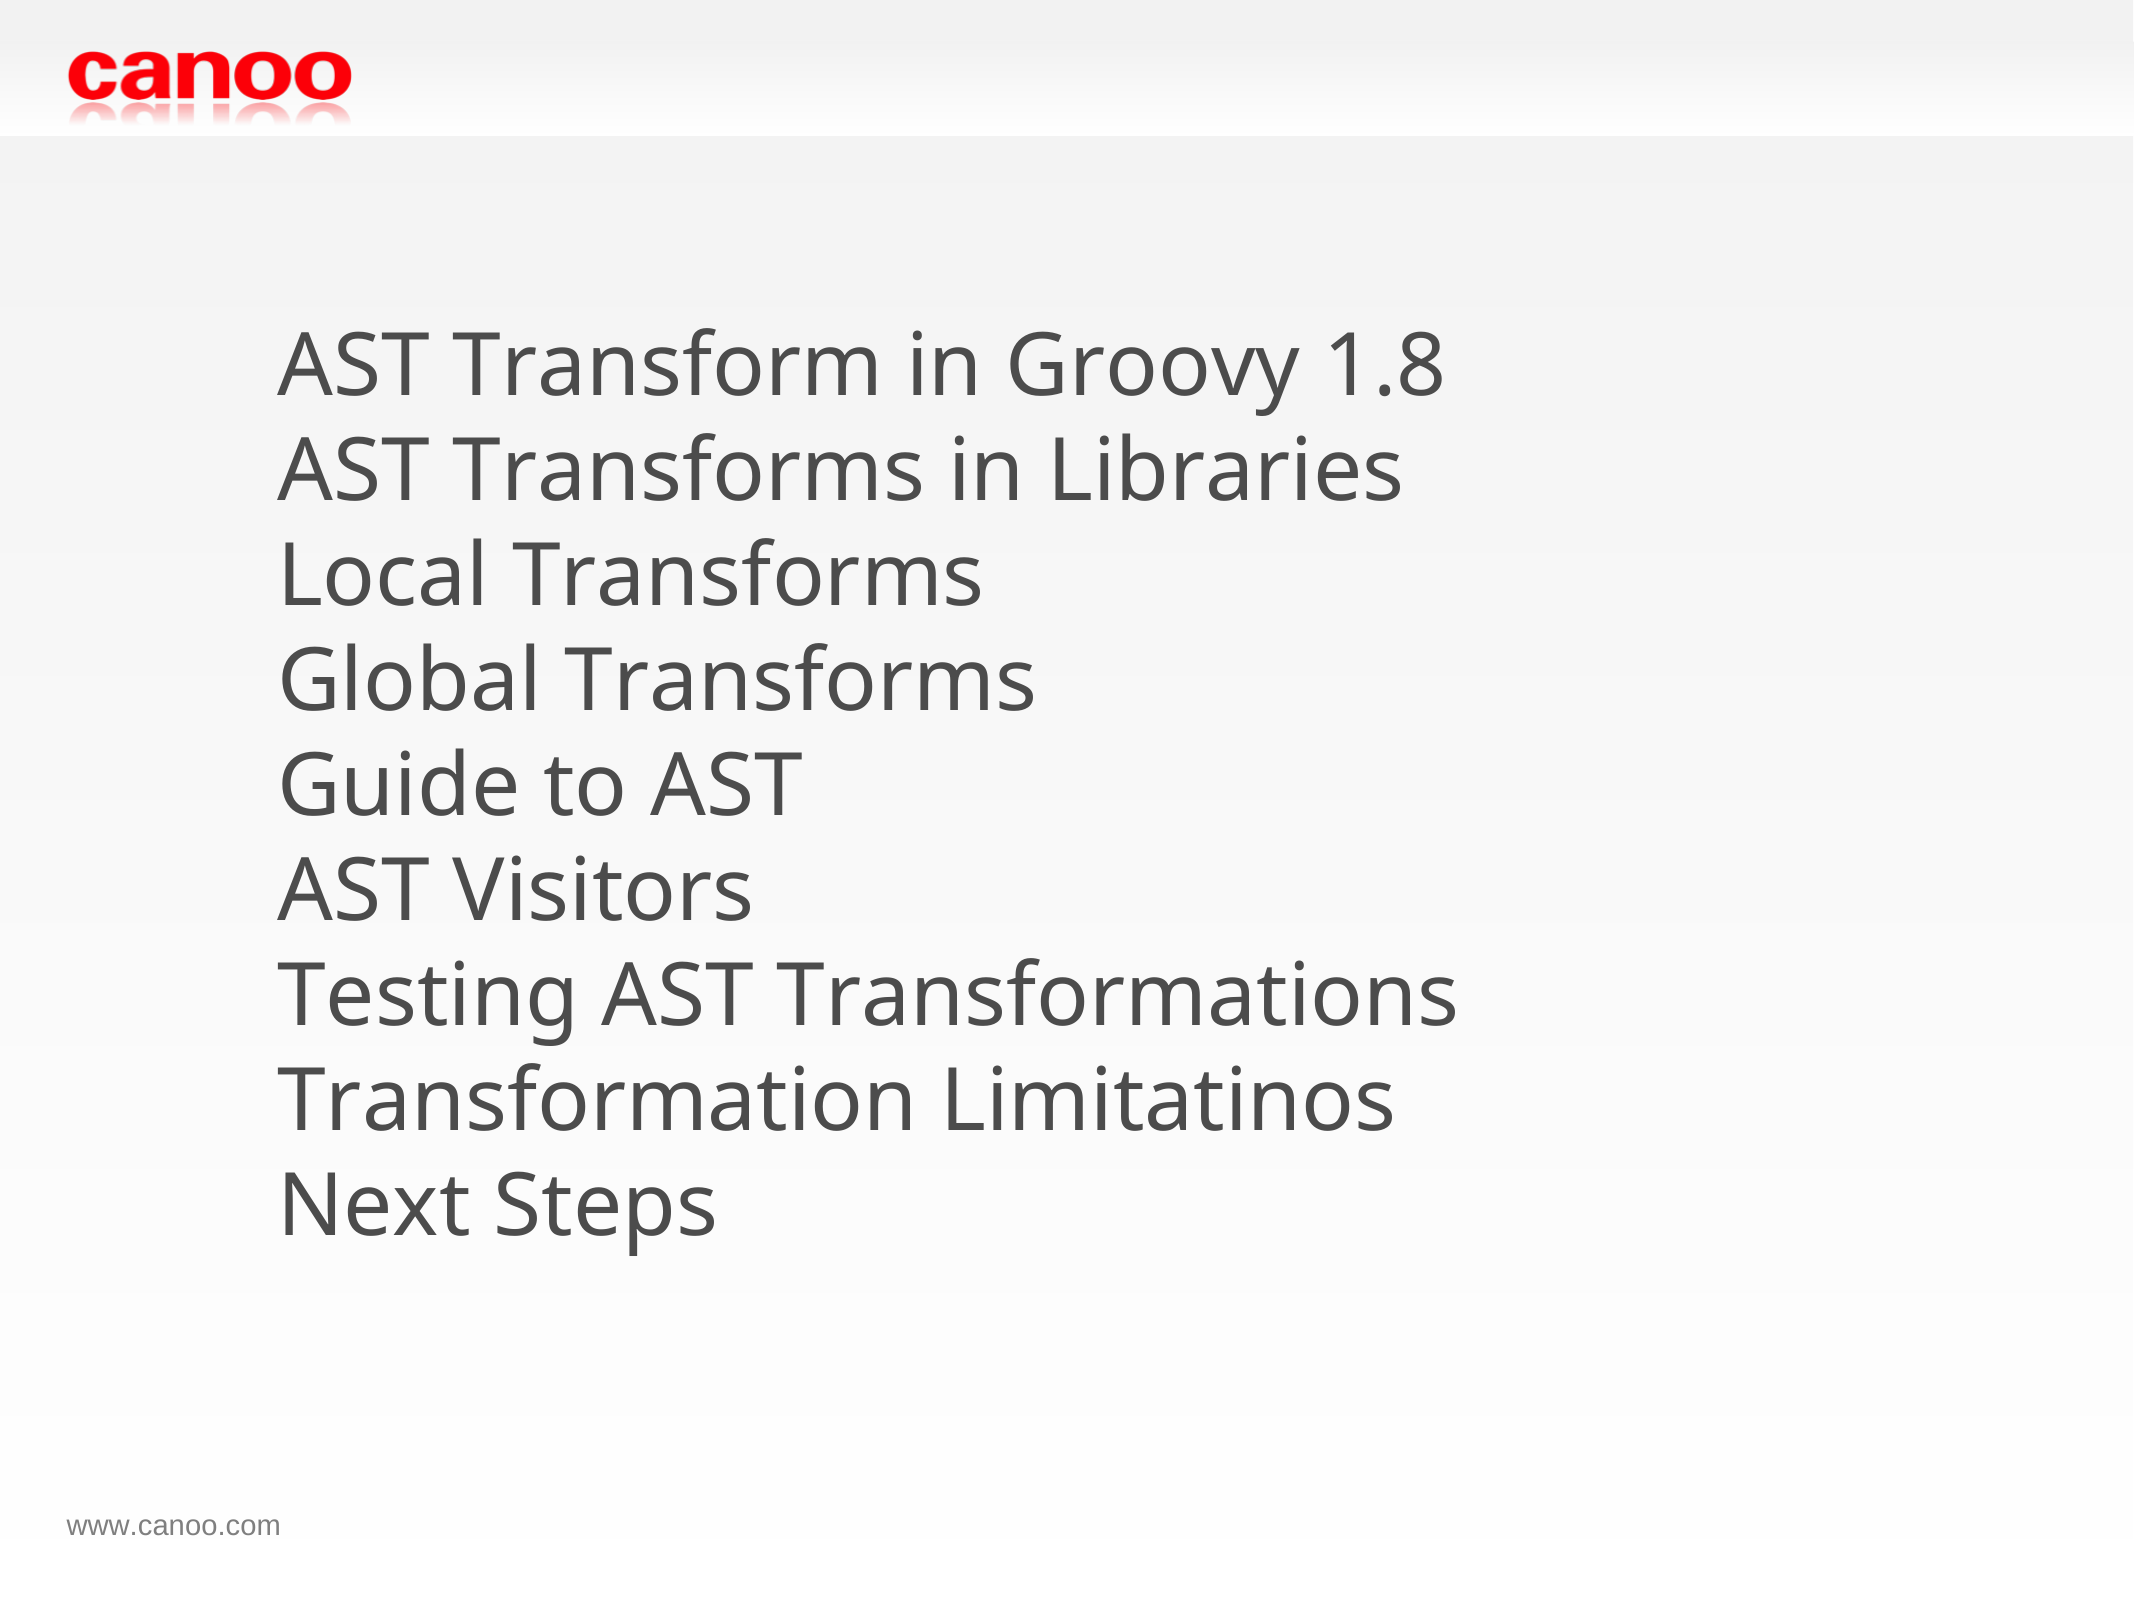

AST Transform in Groovy 1.8
AST Transforms in Libraries
Local Transforms
Global Transforms
Guide to AST
AST Visitors
Testing AST Transformations
Transformation Limitatinos
Next Steps